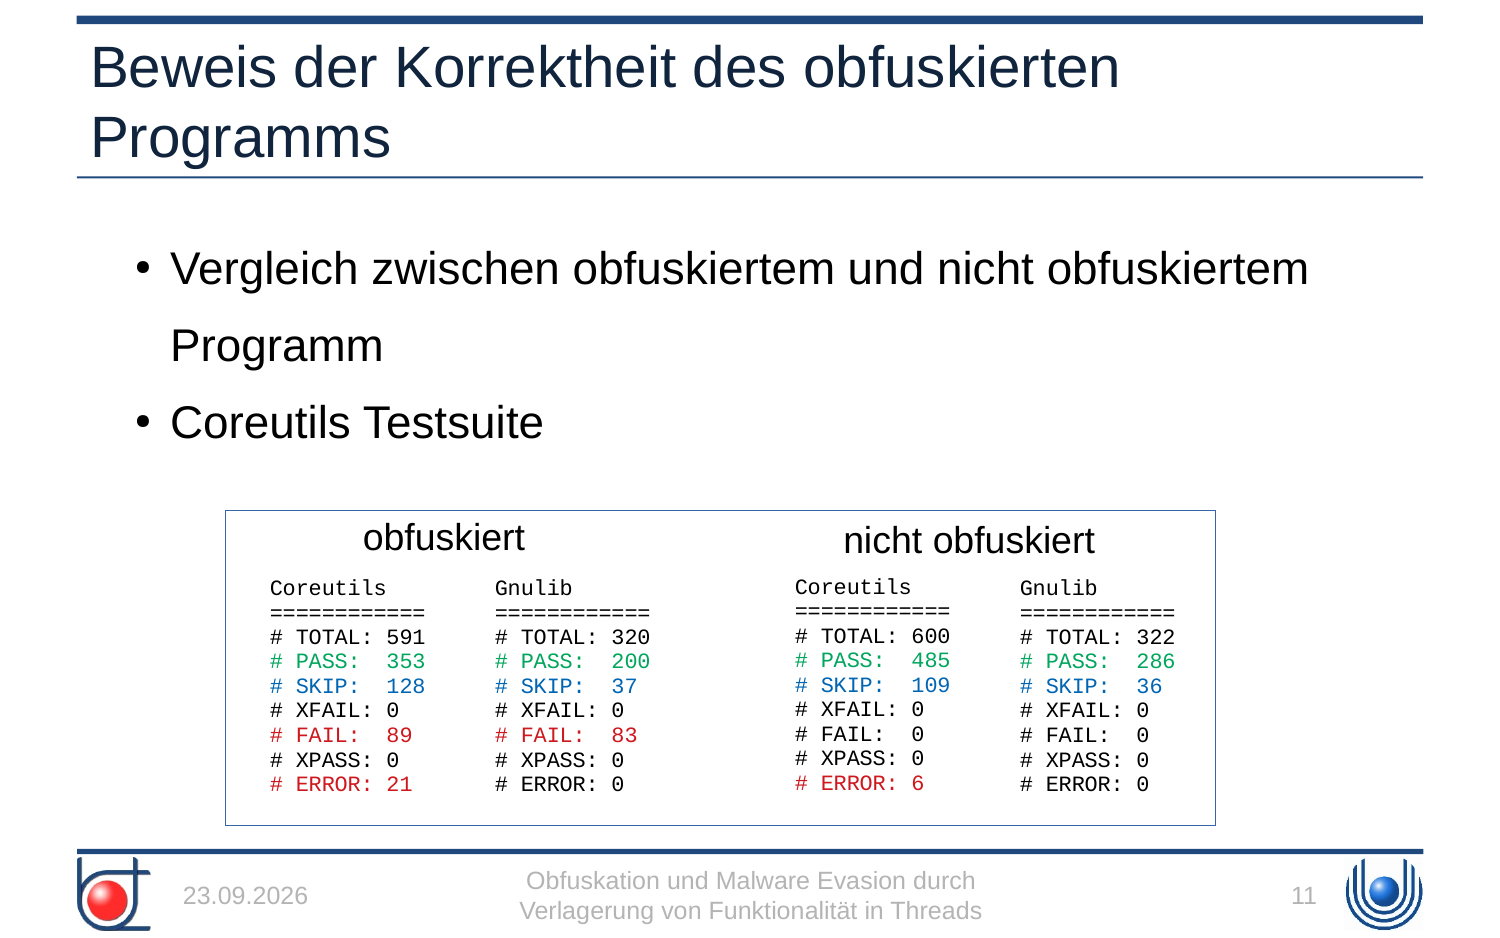

# Beweis der Korrektheit des obfuskierten Programms
Vergleich zwischen obfuskiertem und nicht obfuskiertem Programm
Coreutils Testsuite
obfuskiert
nicht obfuskiert
Coreutils
============
# TOTAL: 600
# PASS: 485
# SKIP: 109
# XFAIL: 0
# FAIL: 0
# XPASS: 0
# ERROR: 6
Coreutils
============
# TOTAL: 591
# PASS: 353
# SKIP: 128
# XFAIL: 0
# FAIL: 89
# XPASS: 0
# ERROR: 21
Gnulib
============
# TOTAL: 320
# PASS: 200
# SKIP: 37
# XFAIL: 0
# FAIL: 83
# XPASS: 0
# ERROR: 0
Gnulib
============
# TOTAL: 322
# PASS: 286
# SKIP: 36
# XFAIL: 0
# FAIL: 0
# XPASS: 0
# ERROR: 0
Obfuskation und Malware Evasion durch Verlagerung von Funktionalität in Threads